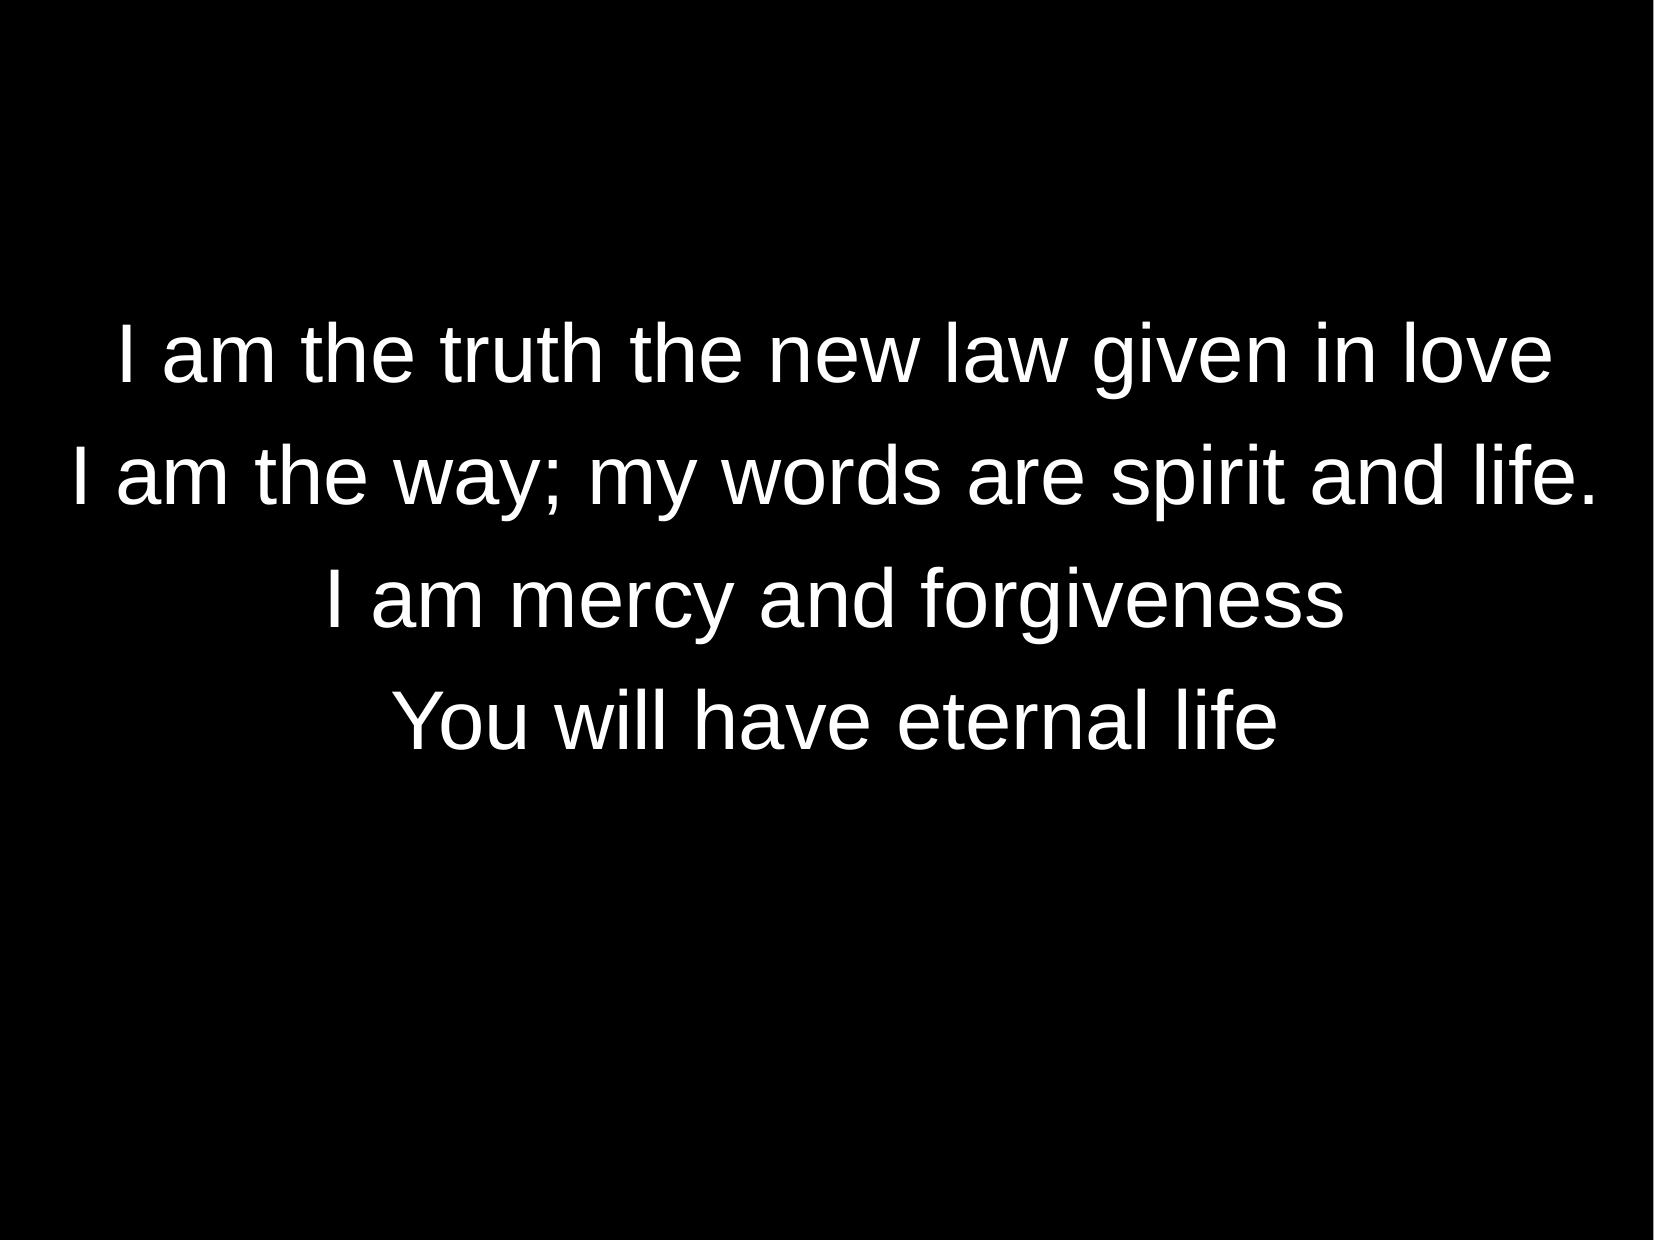

#
I am the truth the new law given in love
I am the way; my words are spirit and life.
I am mercy and forgiveness
You will have eternal life